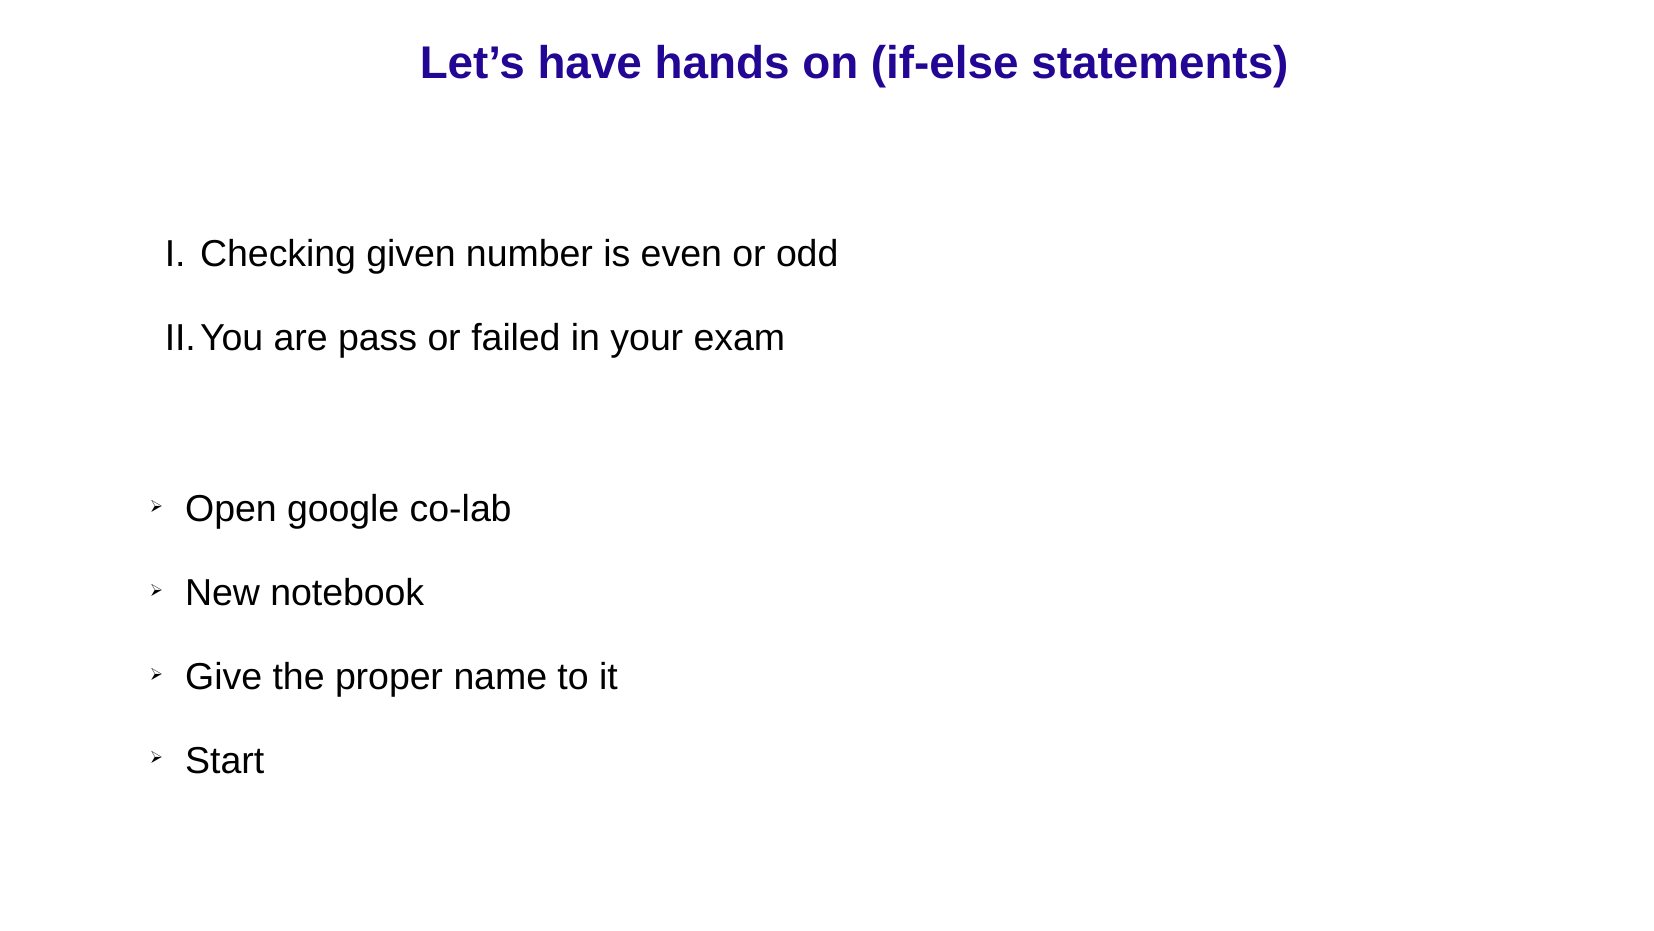

Let’s have hands on (if-else statements)
Checking given number is even or odd
You are pass or failed in your exam
Open google co-lab
New notebook
Give the proper name to it
Start